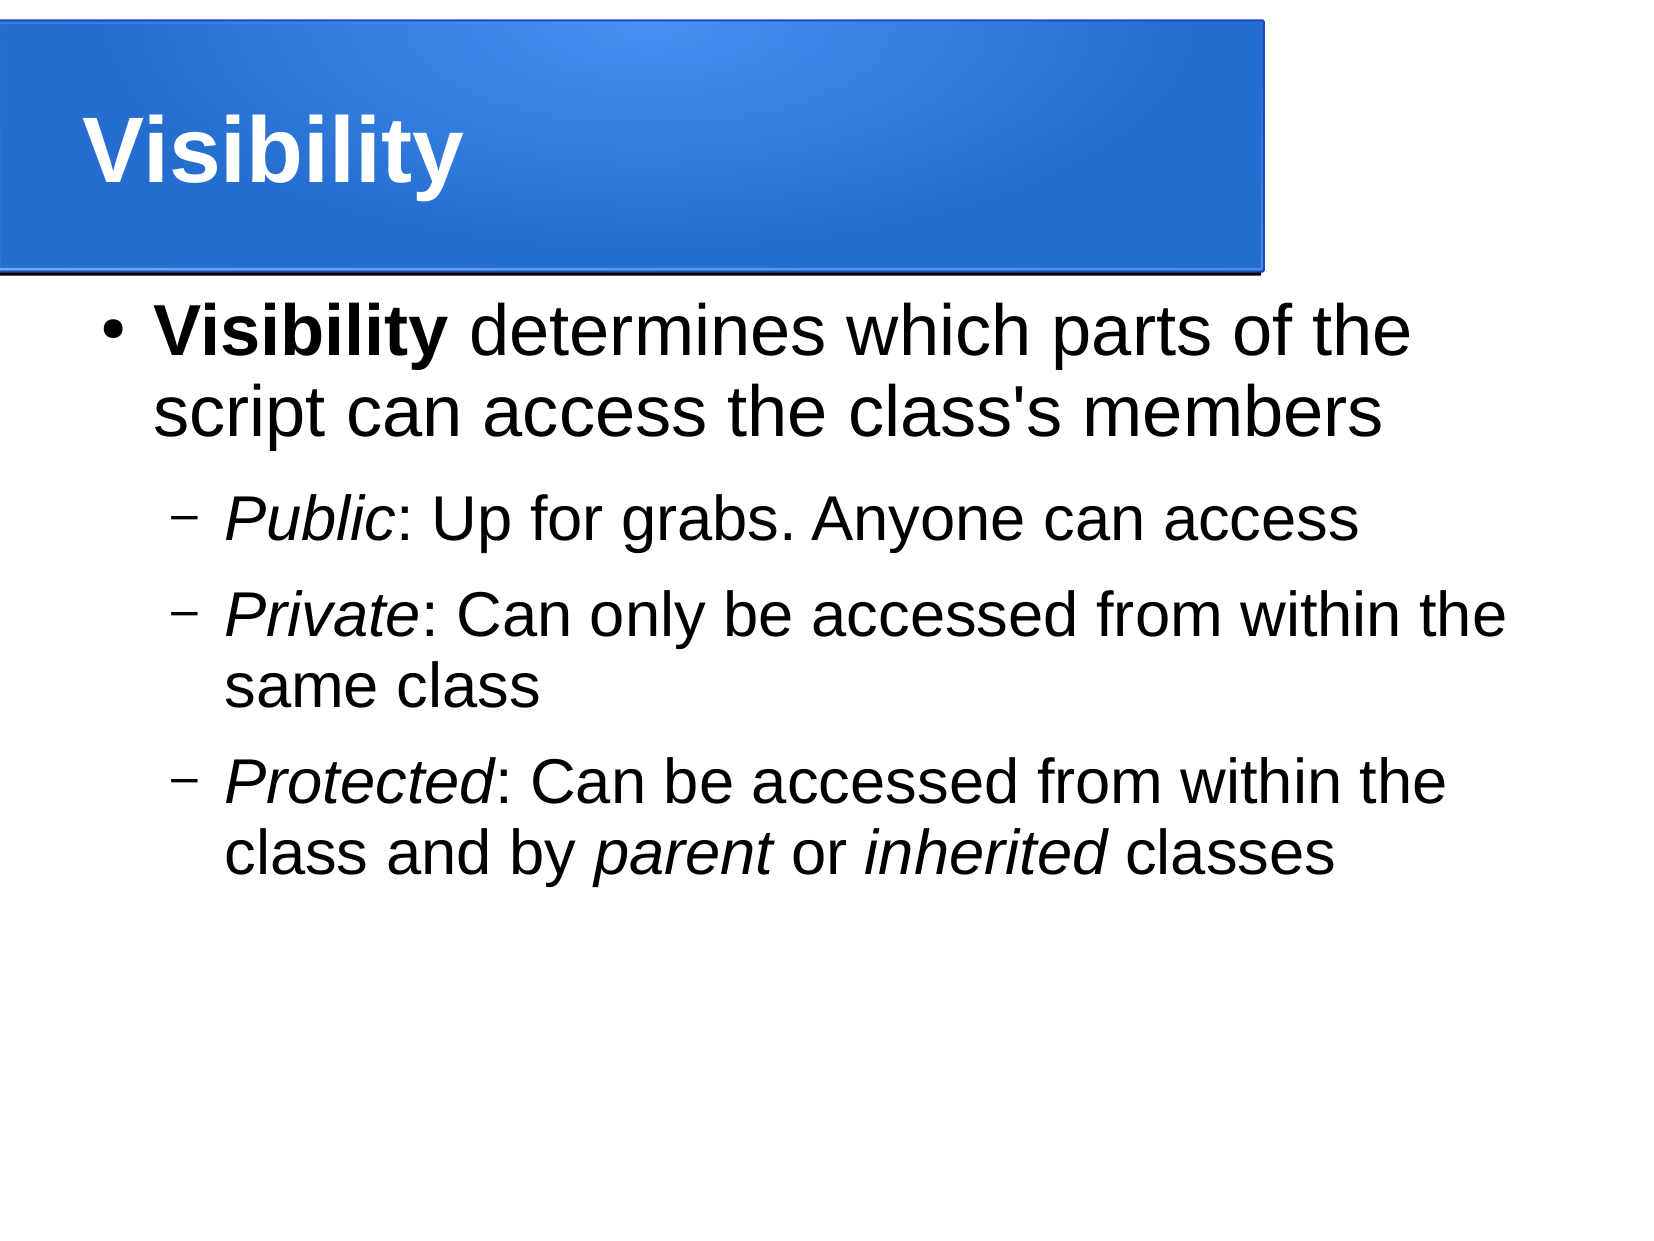

# Visibility
Visibility determines which parts of the script can access the class's members
Public: Up for grabs. Anyone can access
Private: Can only be accessed from within the same class
Protected: Can be accessed from within the class and by parent or inherited classes